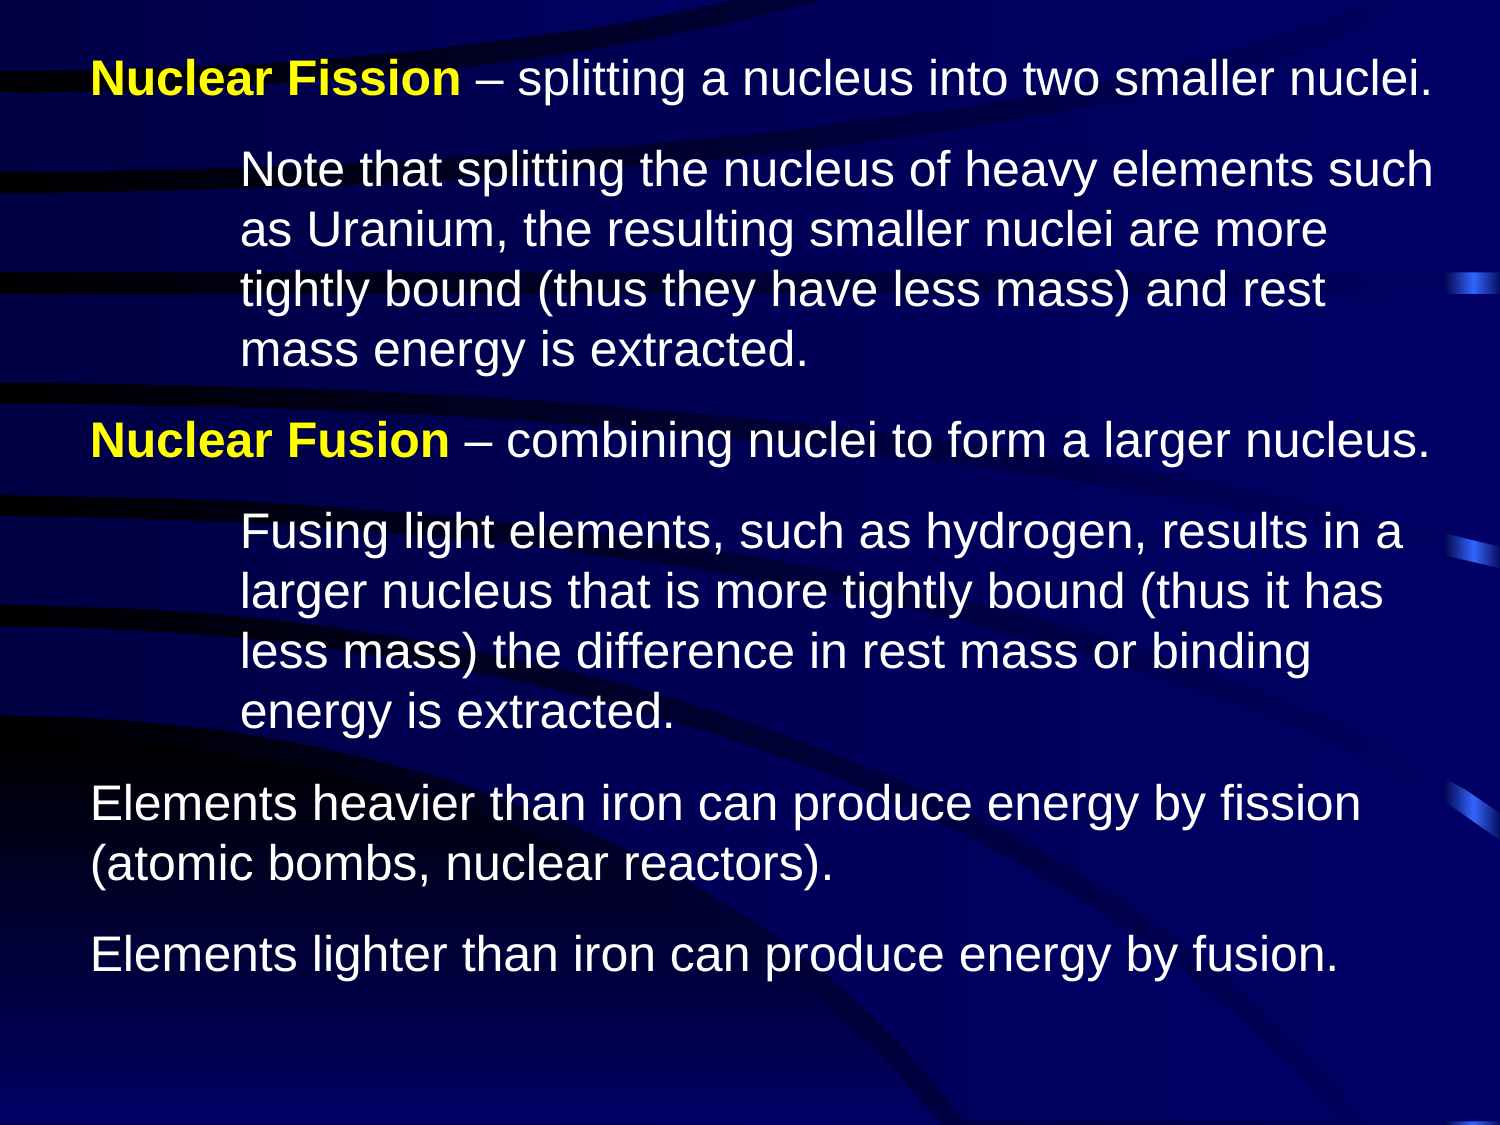

Nuclear Fission – splitting a nucleus into two smaller nuclei.
	Note that splitting the nucleus of heavy elements such 	as Uranium, the resulting smaller nuclei are more 		tightly bound (thus they have less mass) and rest 		mass energy is extracted.
Nuclear Fusion – combining nuclei to form a larger nucleus.
	Fusing light elements, such as hydrogen, results in a 		larger nucleus that is more tightly bound (thus it has 		less mass) the difference in rest mass or binding 		energy is extracted.
Elements heavier than iron can produce energy by fission (atomic bombs, nuclear reactors).
Elements lighter than iron can produce energy by fusion.